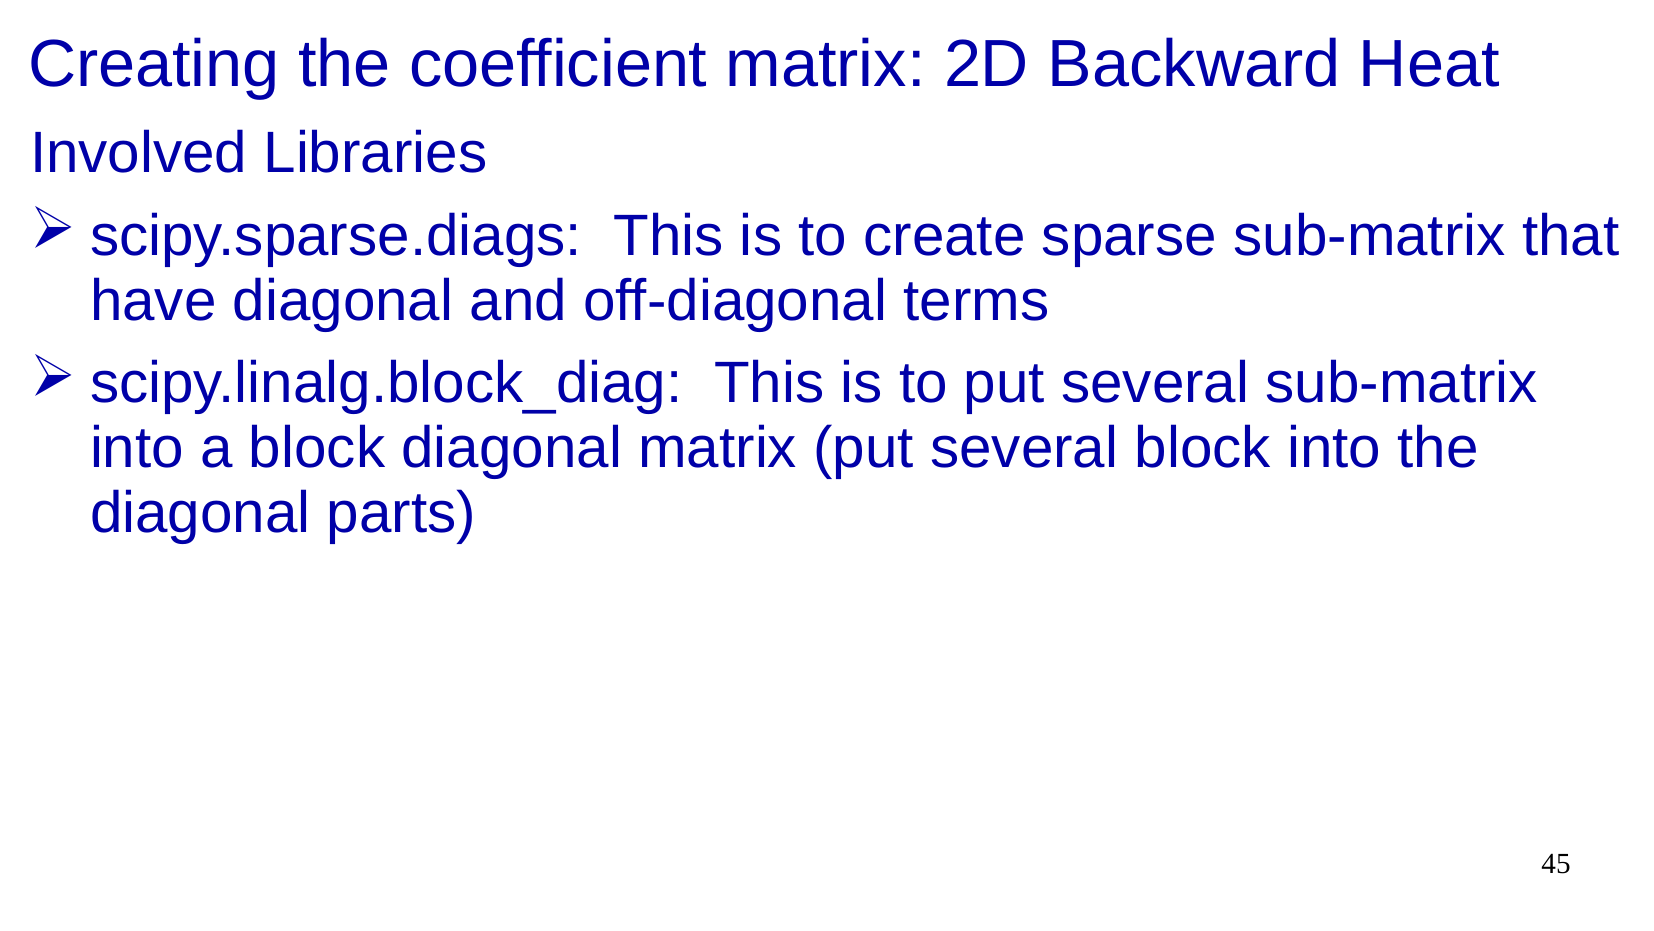

# Creating the coefficient matrix: 2D Backward Heat
Involved Libraries
scipy.sparse.diags: This is to create sparse sub-matrix that have diagonal and off-diagonal terms
scipy.linalg.block_diag: This is to put several sub-matrix into a block diagonal matrix (put several block into the diagonal parts)
45